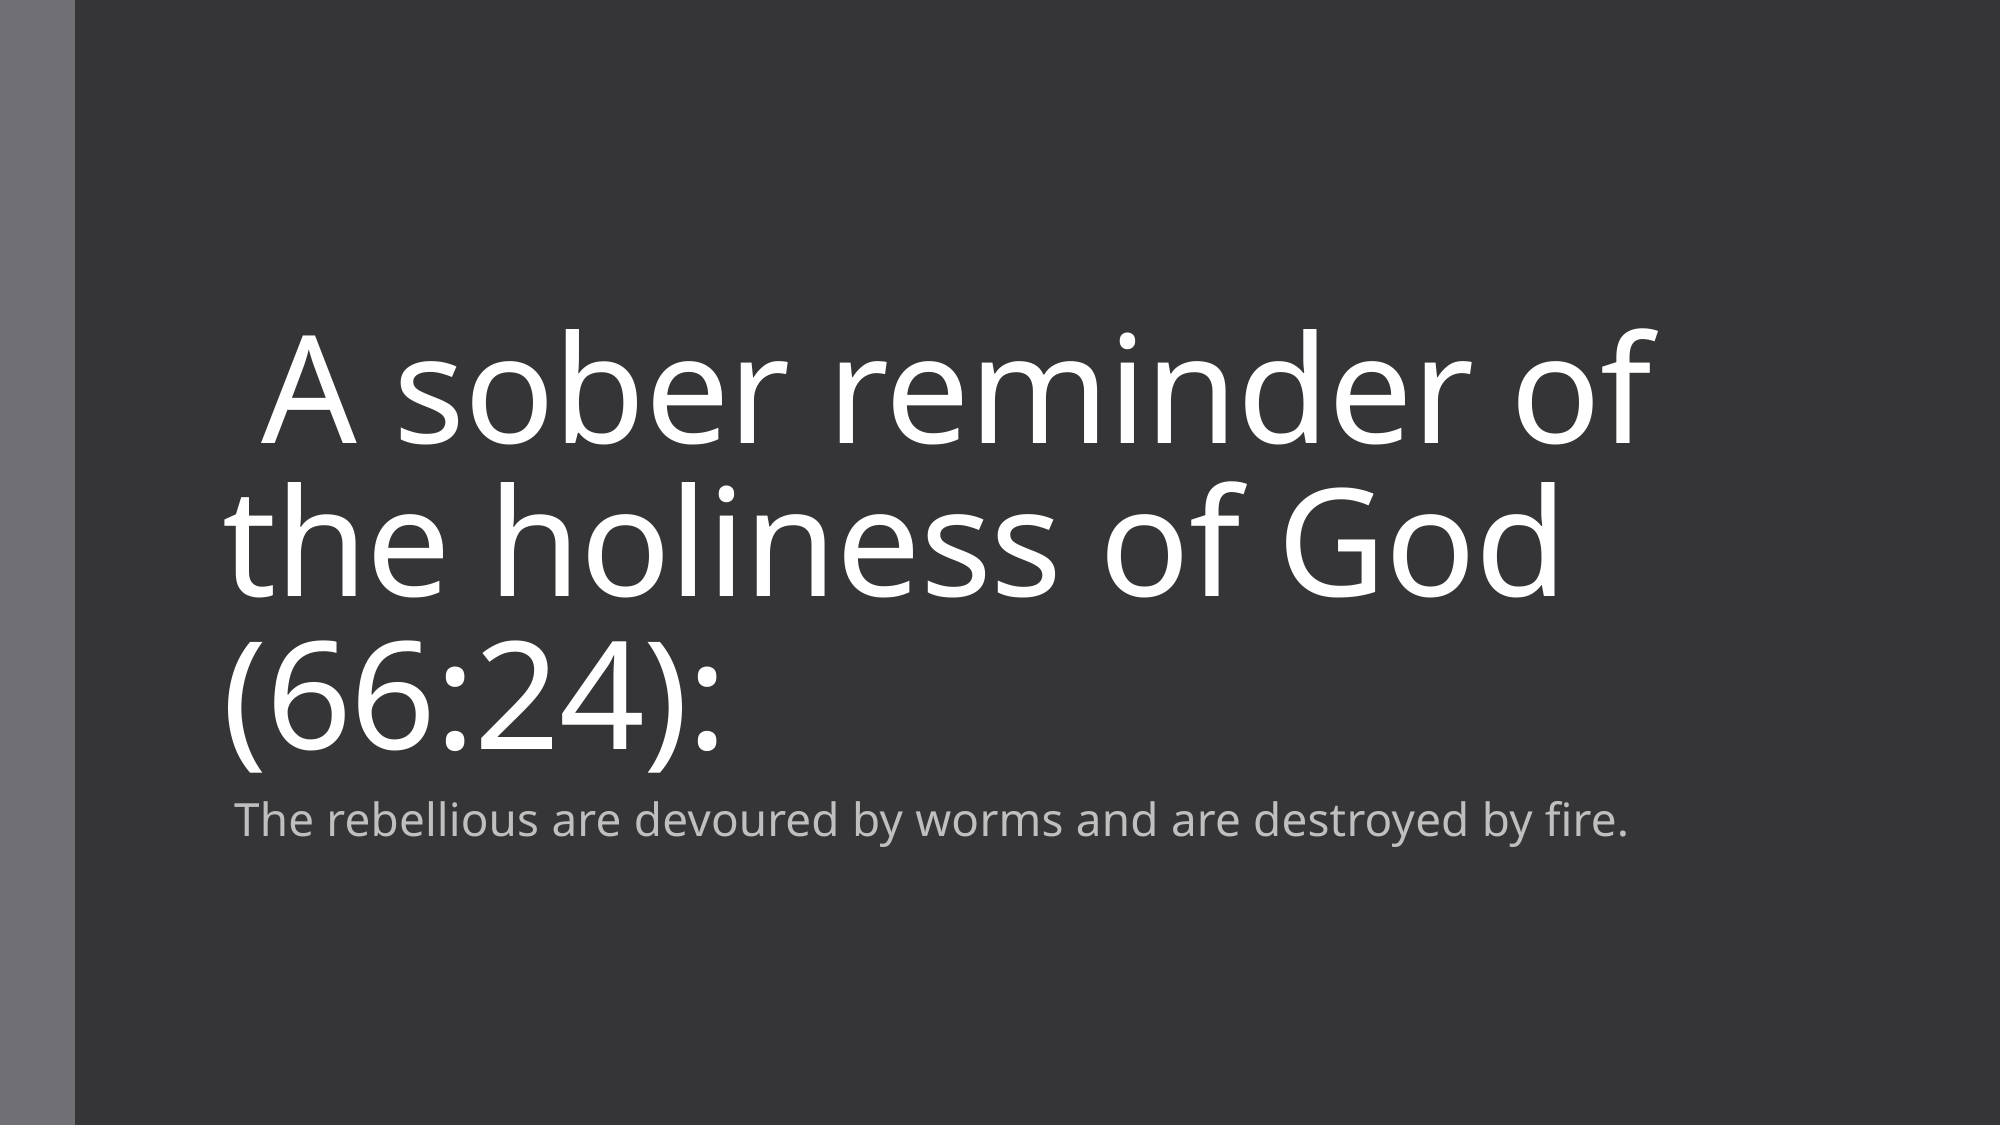

# A sober reminder of the holiness of God (66:24):
 The rebellious are devoured by worms and are destroyed by fire.